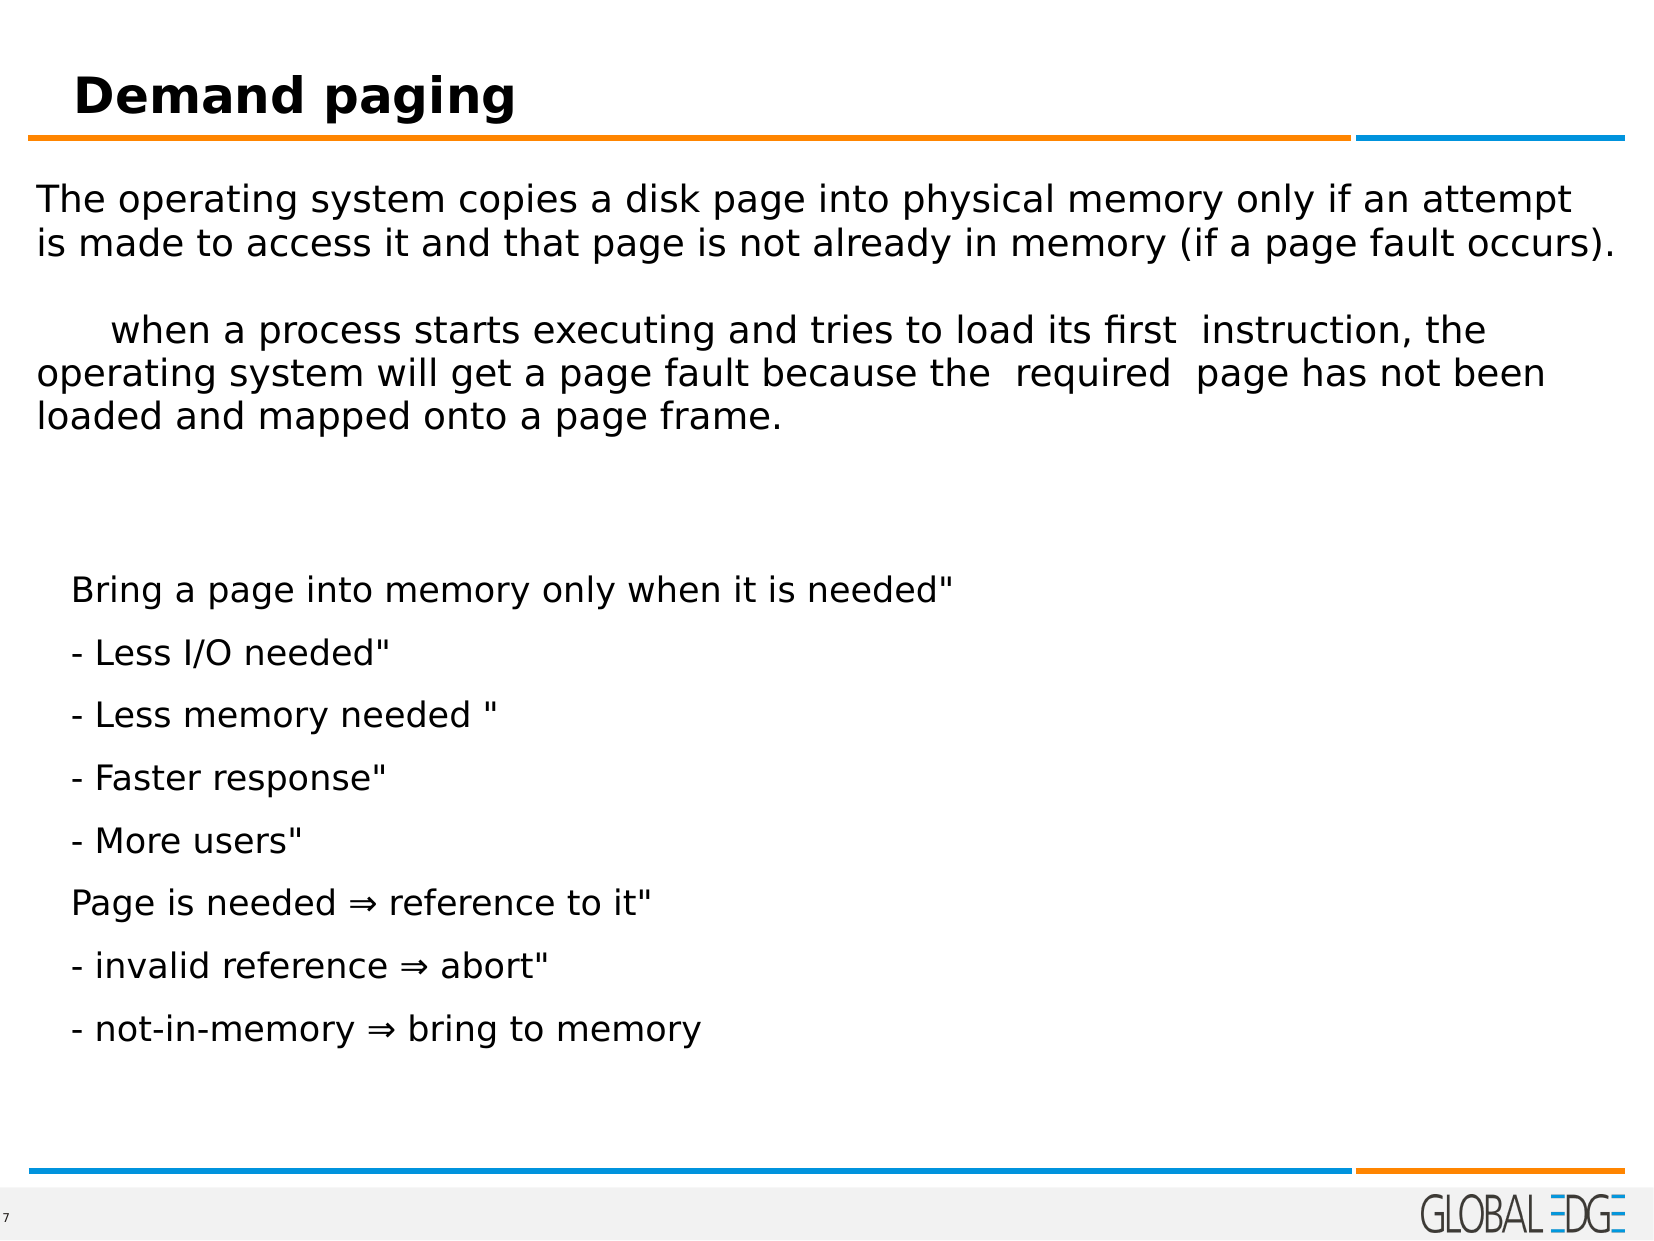

Demand paging
The operating system copies a disk page into physical memory only if an attempt
is made to access it and that page is not already in memory (if a page fault occurs).
	when a process starts executing and tries to load its first instruction, the
operating system will get a page fault because the required page has not been
loaded and mapped onto a page frame.
Bring a page into memory only when it is needed"
- Less I/O needed"
- Less memory needed "
- Faster response"
- More users"
Page is needed ⇒ reference to it"
- invalid reference ⇒ abort"
- not-in-memory ⇒ bring to memory
7